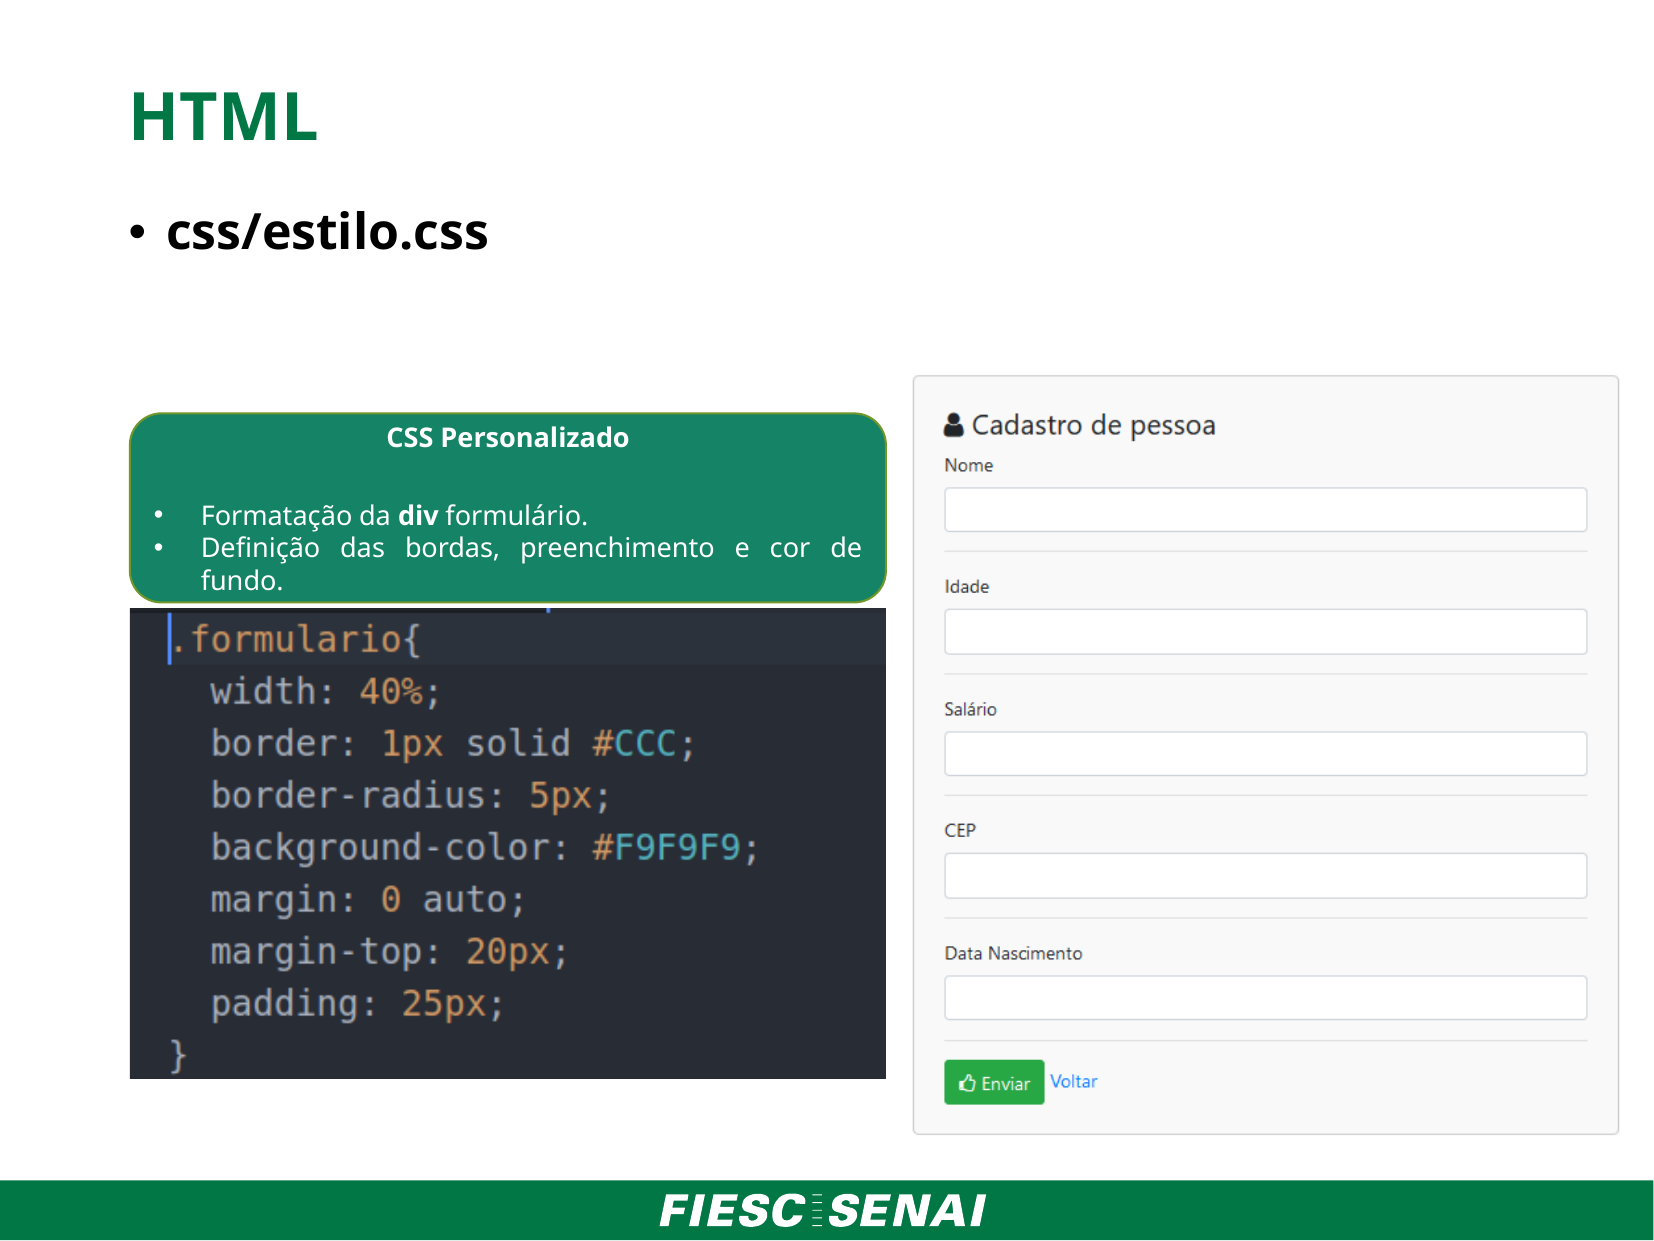

HTML
# css/estilo.css
CSS Personalizado
Formatação da div formulário.
Definição das bordas, preenchimento e cor de fundo.